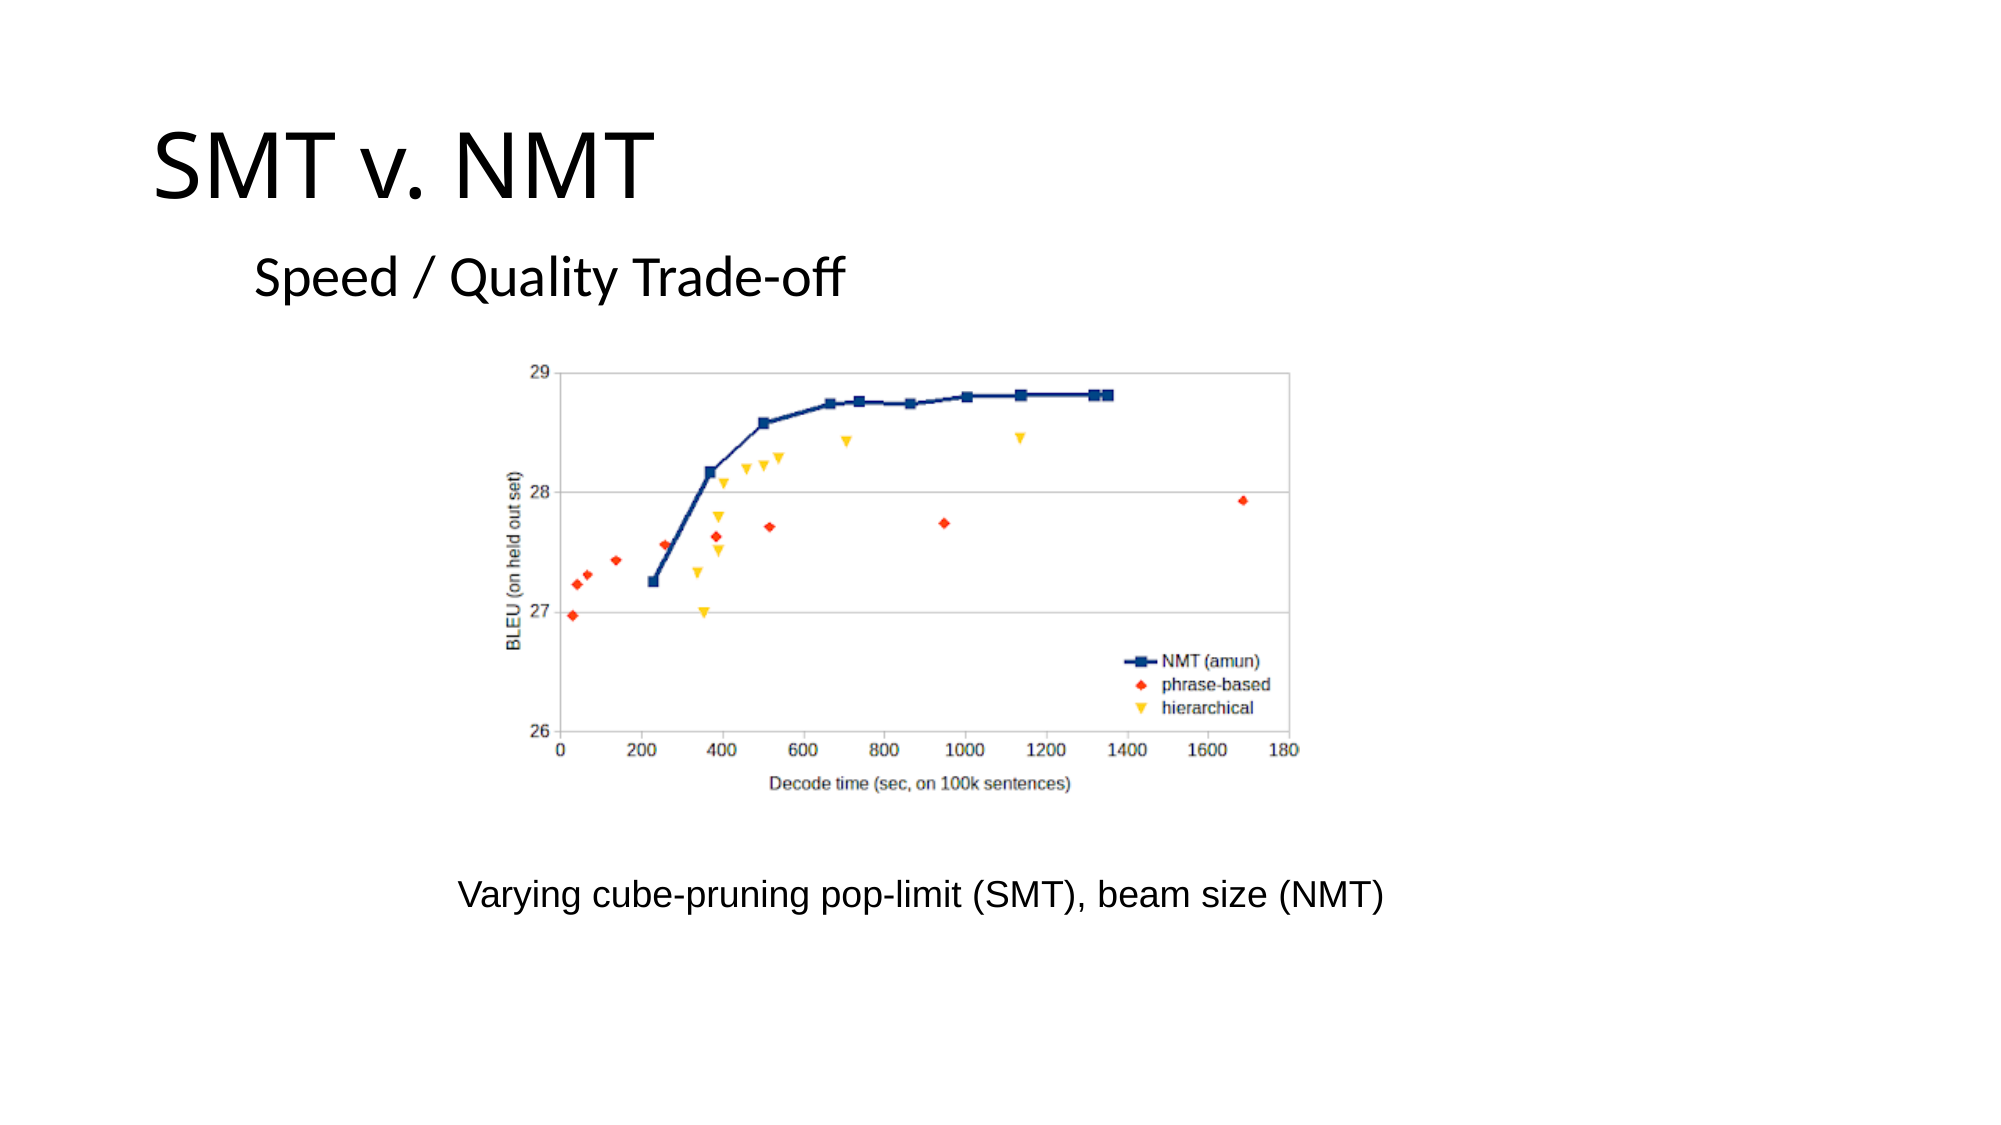

SMT v. NMT
Speed / Quality Trade-off
Varying cube-pruning pop-limit (SMT), beam size (NMT)